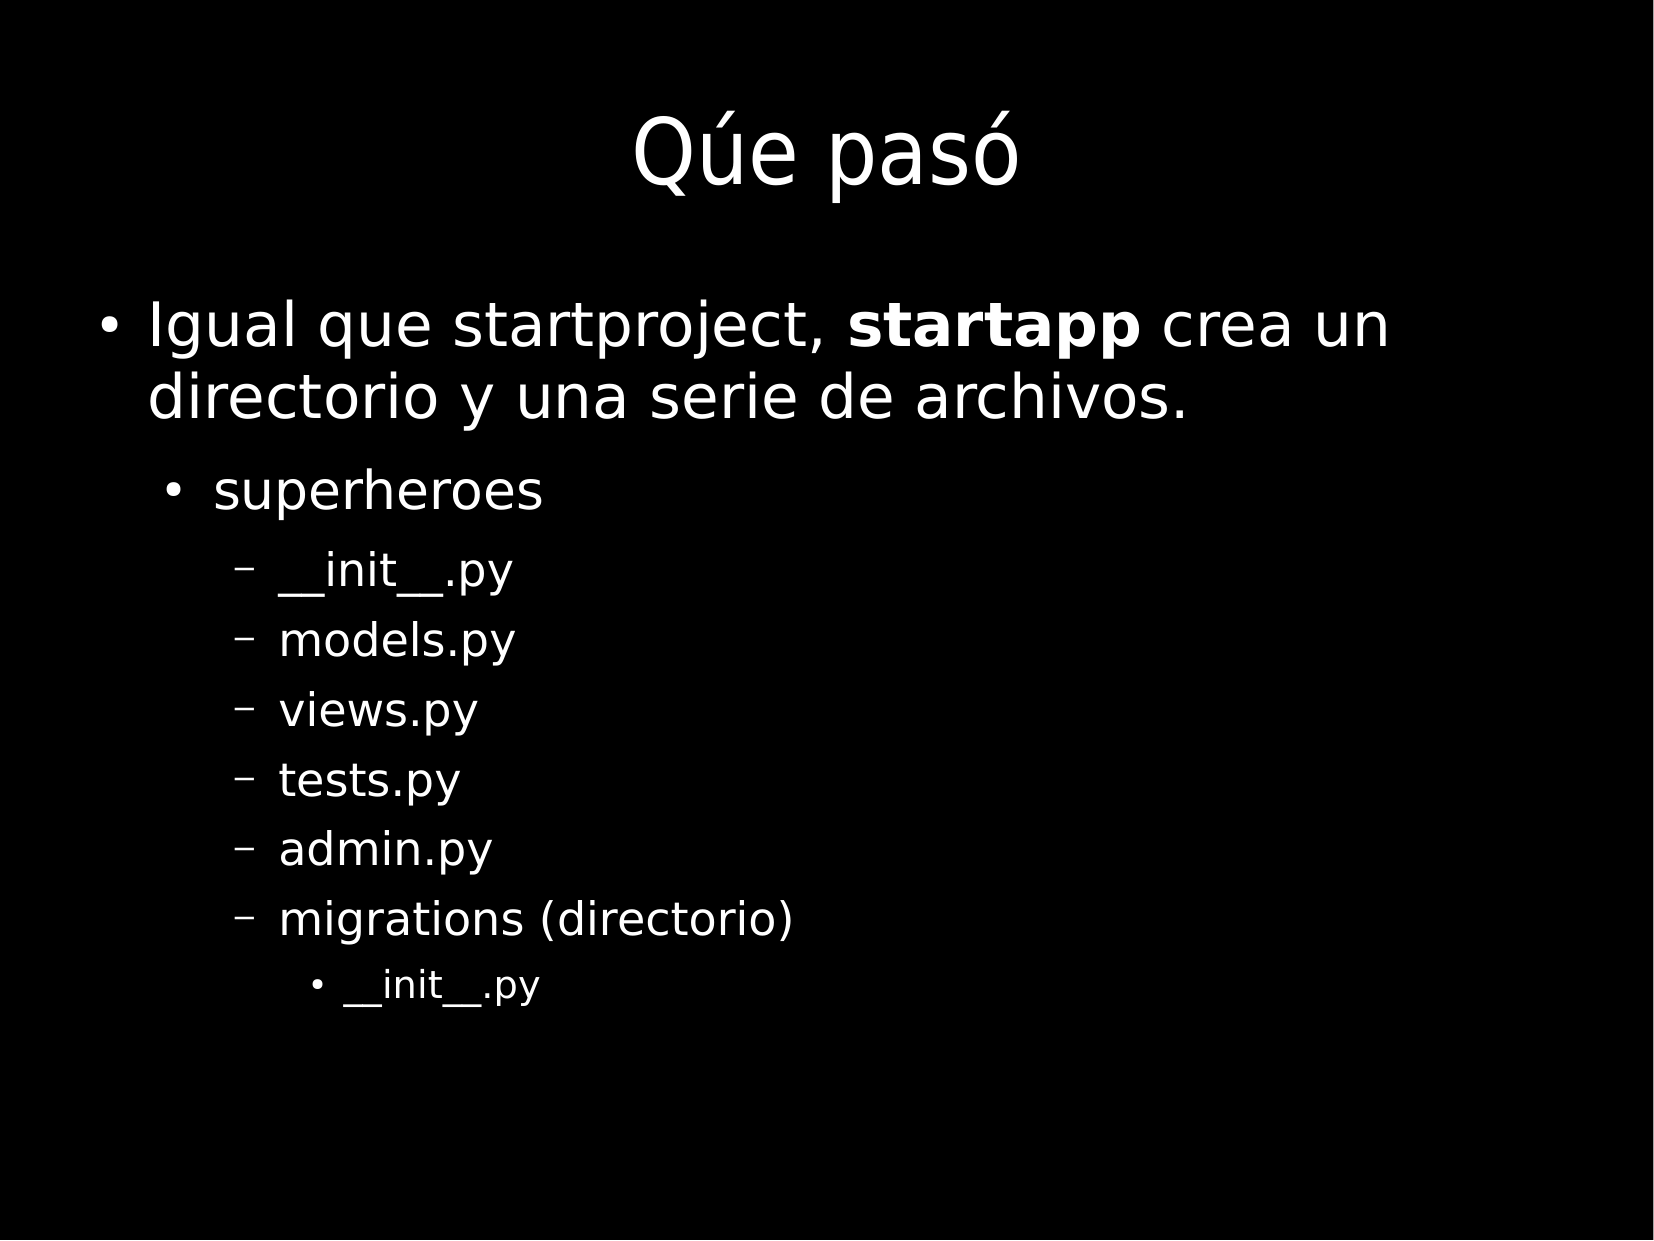

# Qúe pasó
Igual que startproject, startapp crea un directorio y una serie de archivos.
superheroes
__init__.py
models.py
views.py
tests.py
admin.py
migrations (directorio)
__init__.py